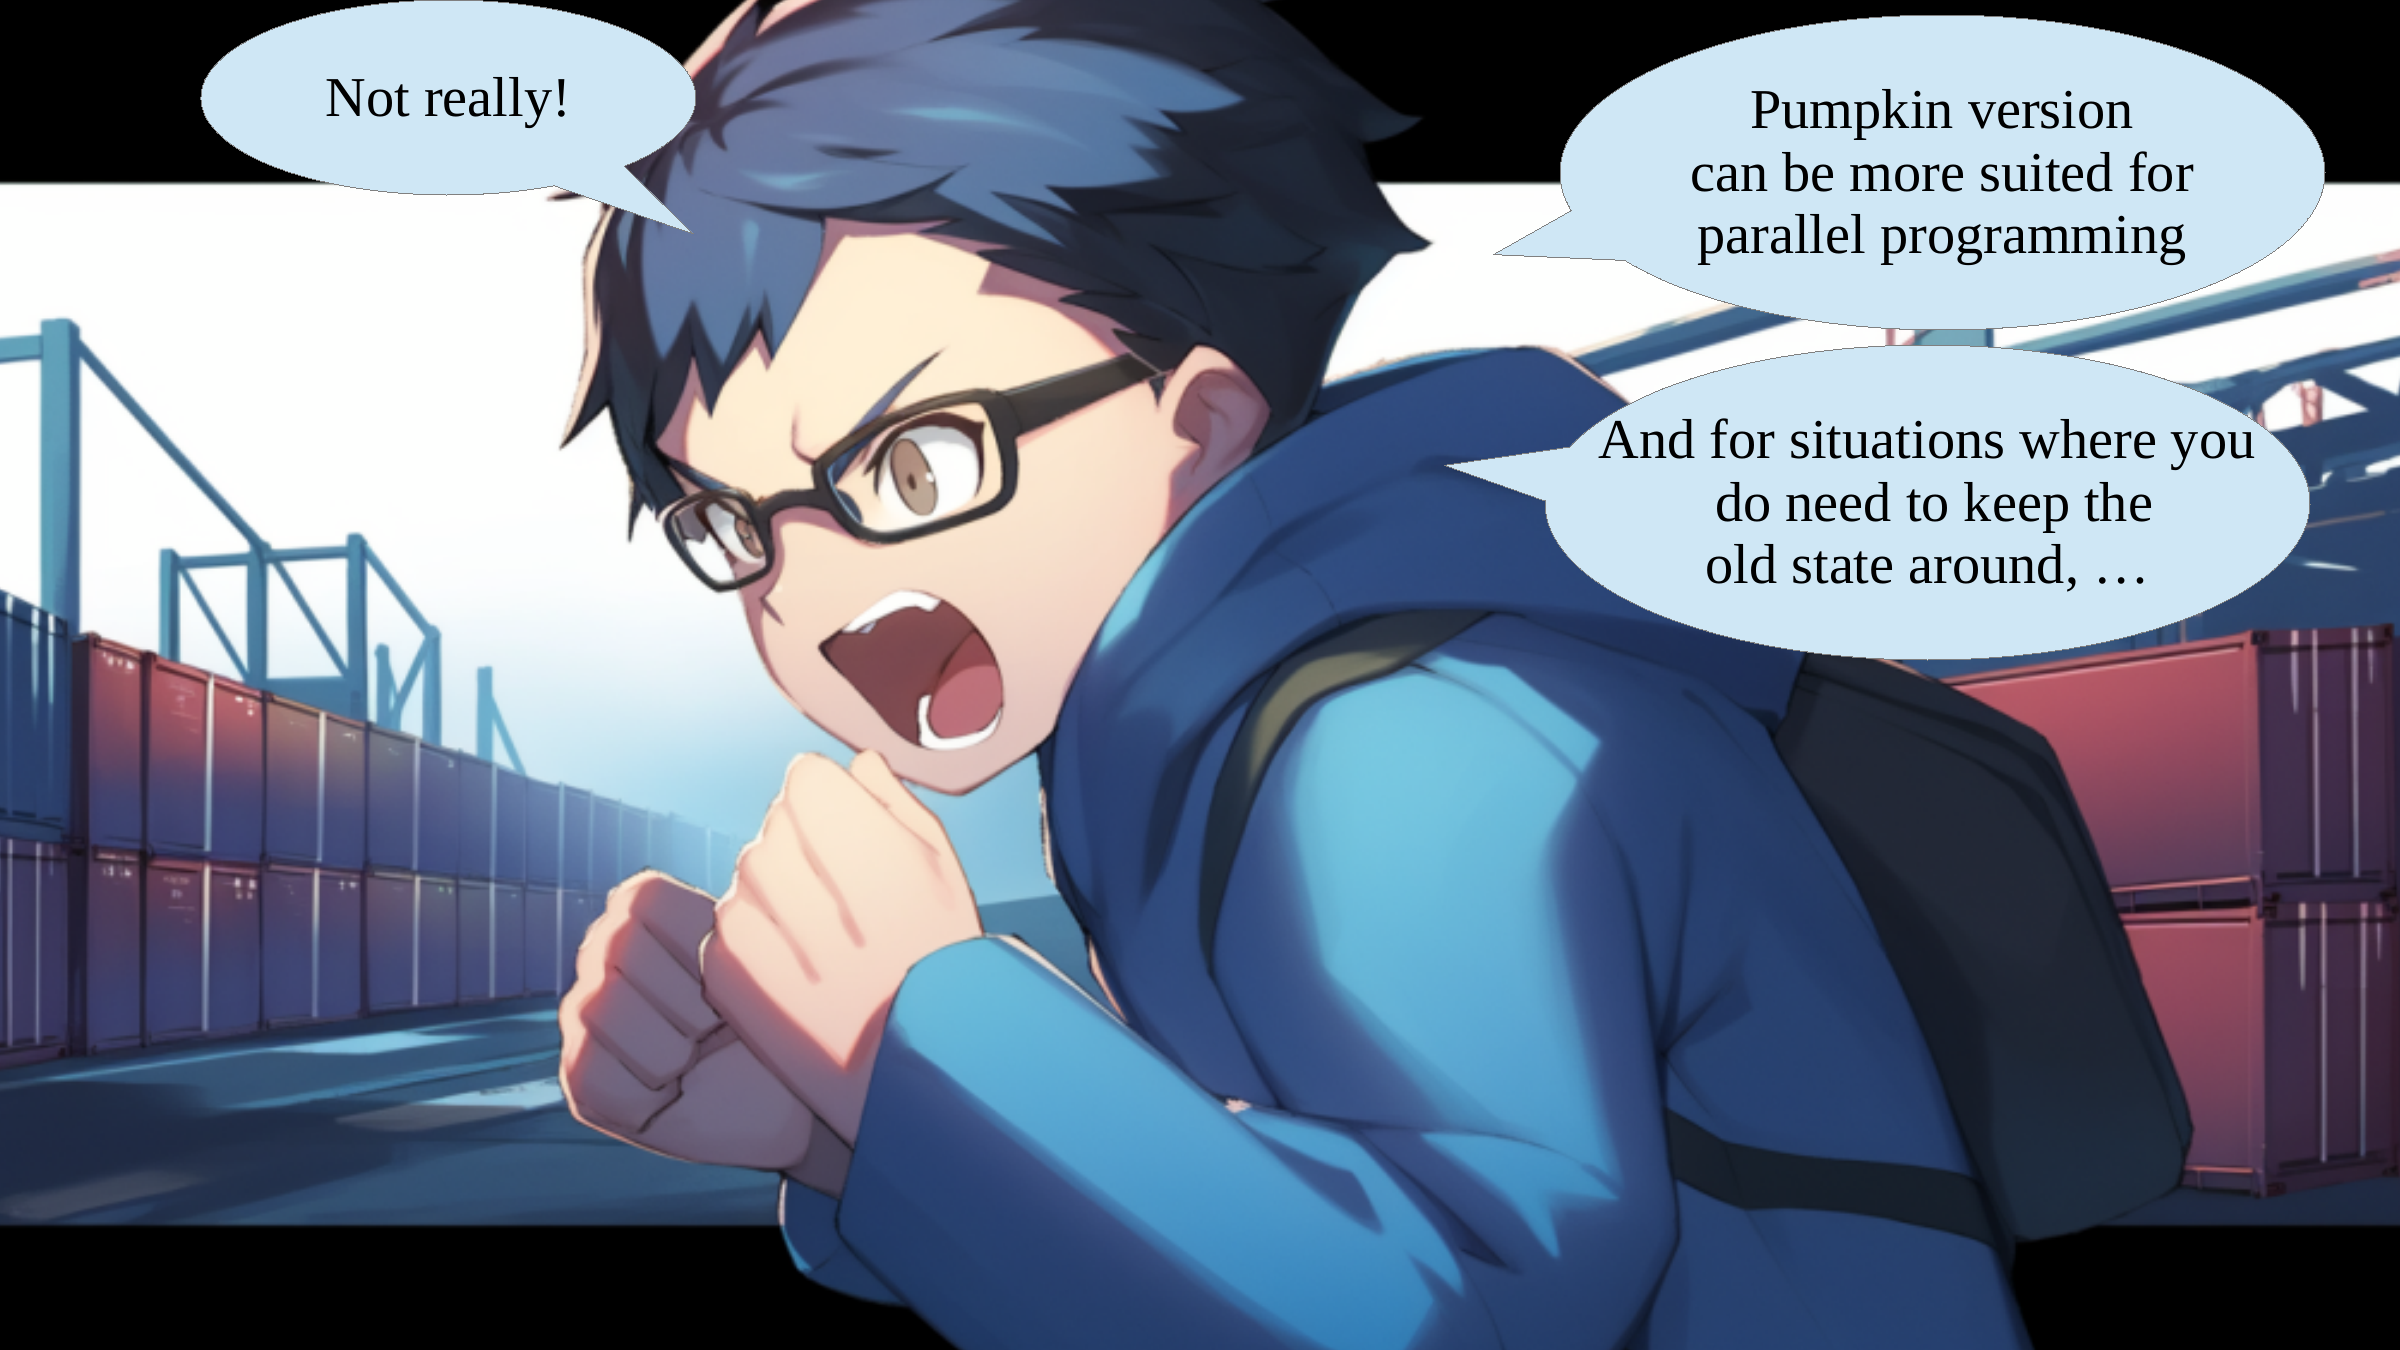

Not really!
Pumpkin version
can be more suited for
parallel programming
And for situations where you
 do need to keep the
old state around, …